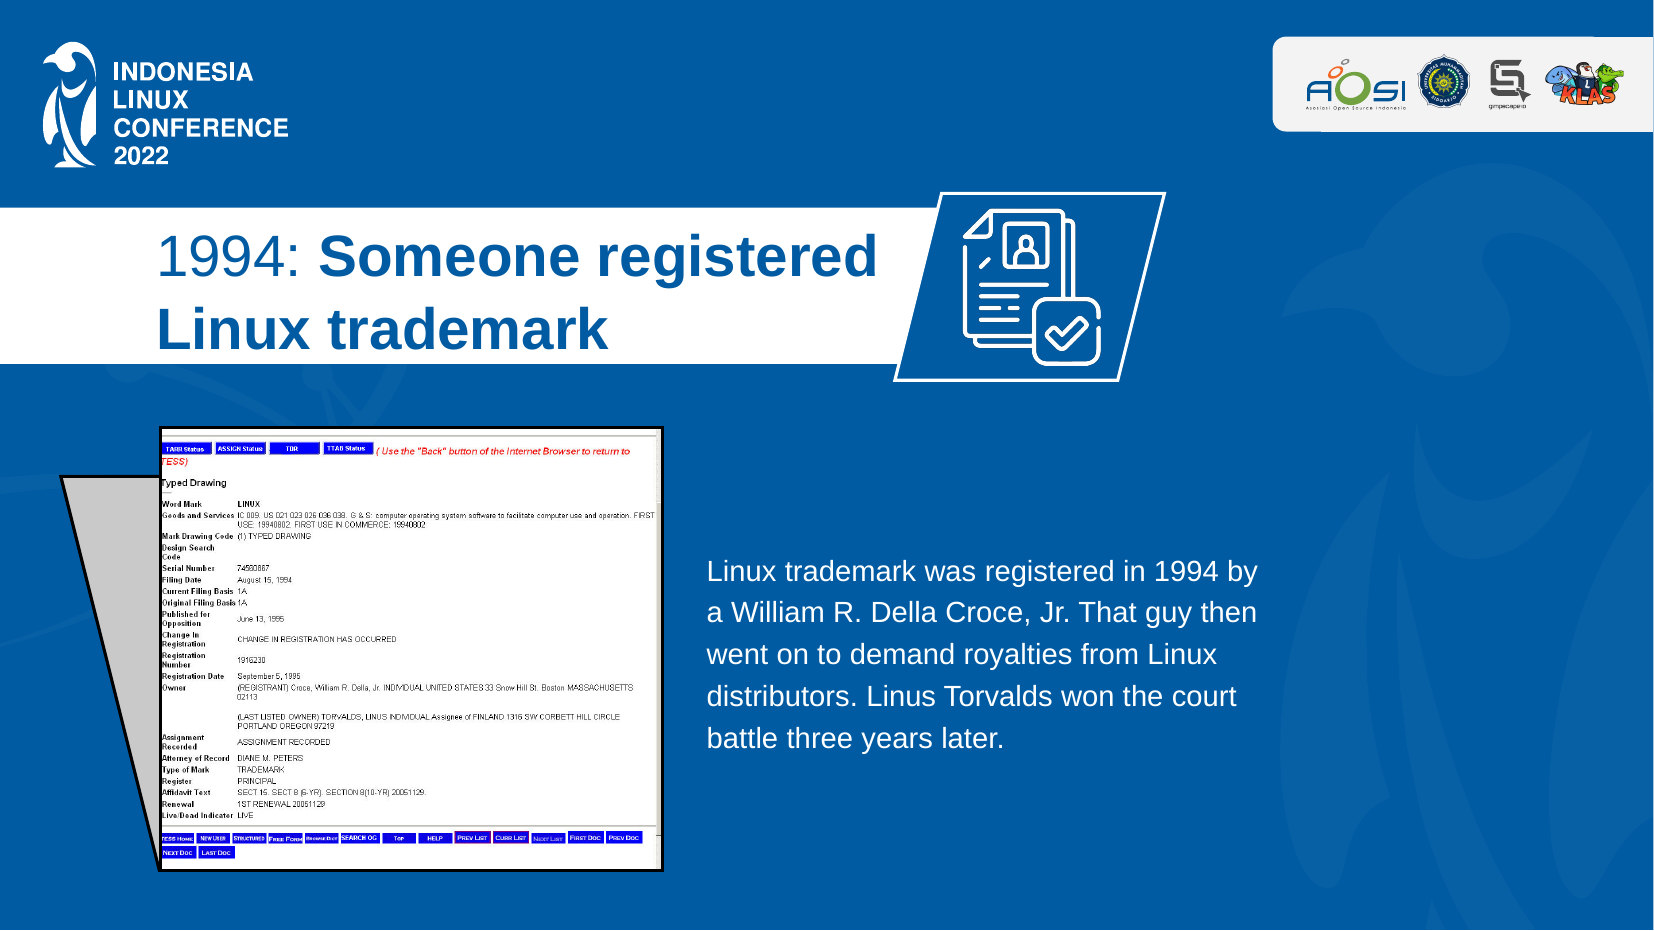

1994: Someone registered Linux trademark
Linux trademark was registered in 1994 by a William R. Della Croce, Jr. That guy then went on to demand royalties from Linux distributors. Linus Torvalds won the court battle three years later.